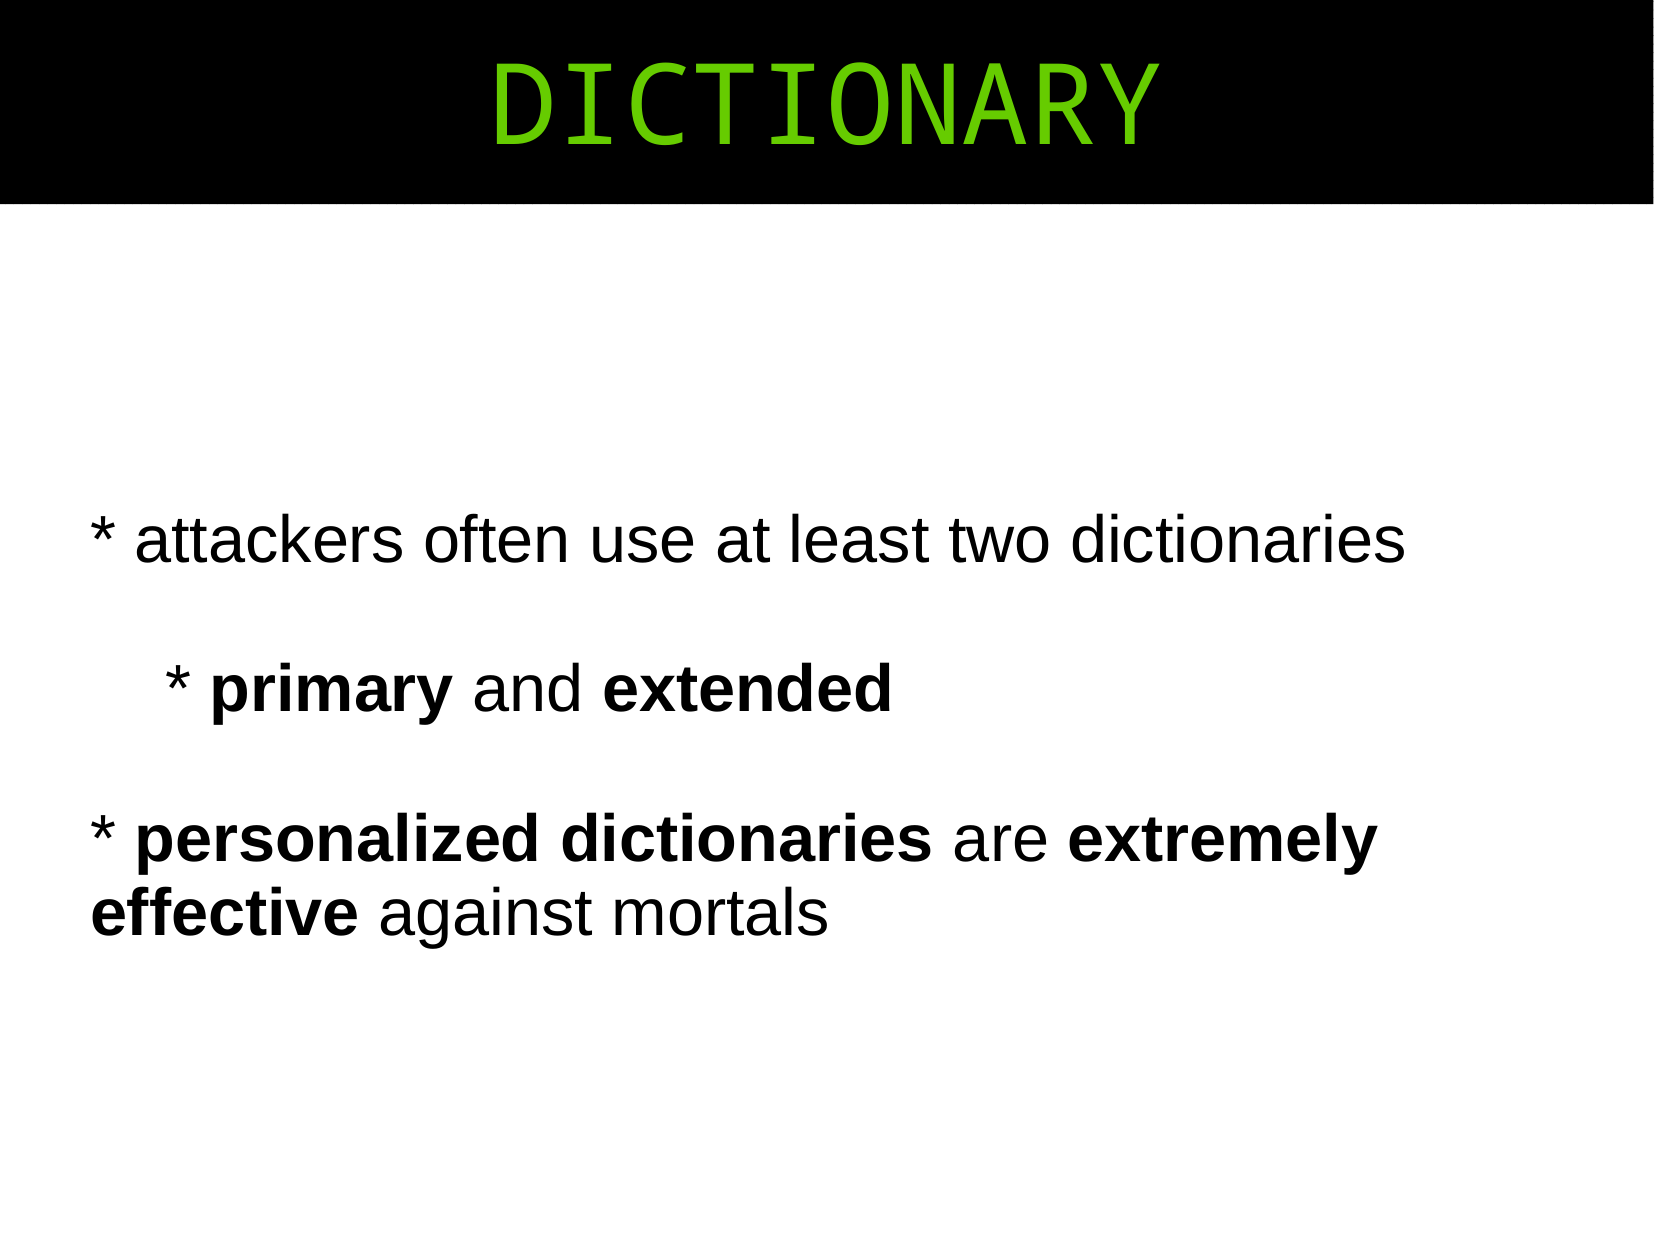

# DICTIONARY
* attackers often use at least two dictionaries
	* primary and extended
* personalized dictionaries are extremely effective against mortals